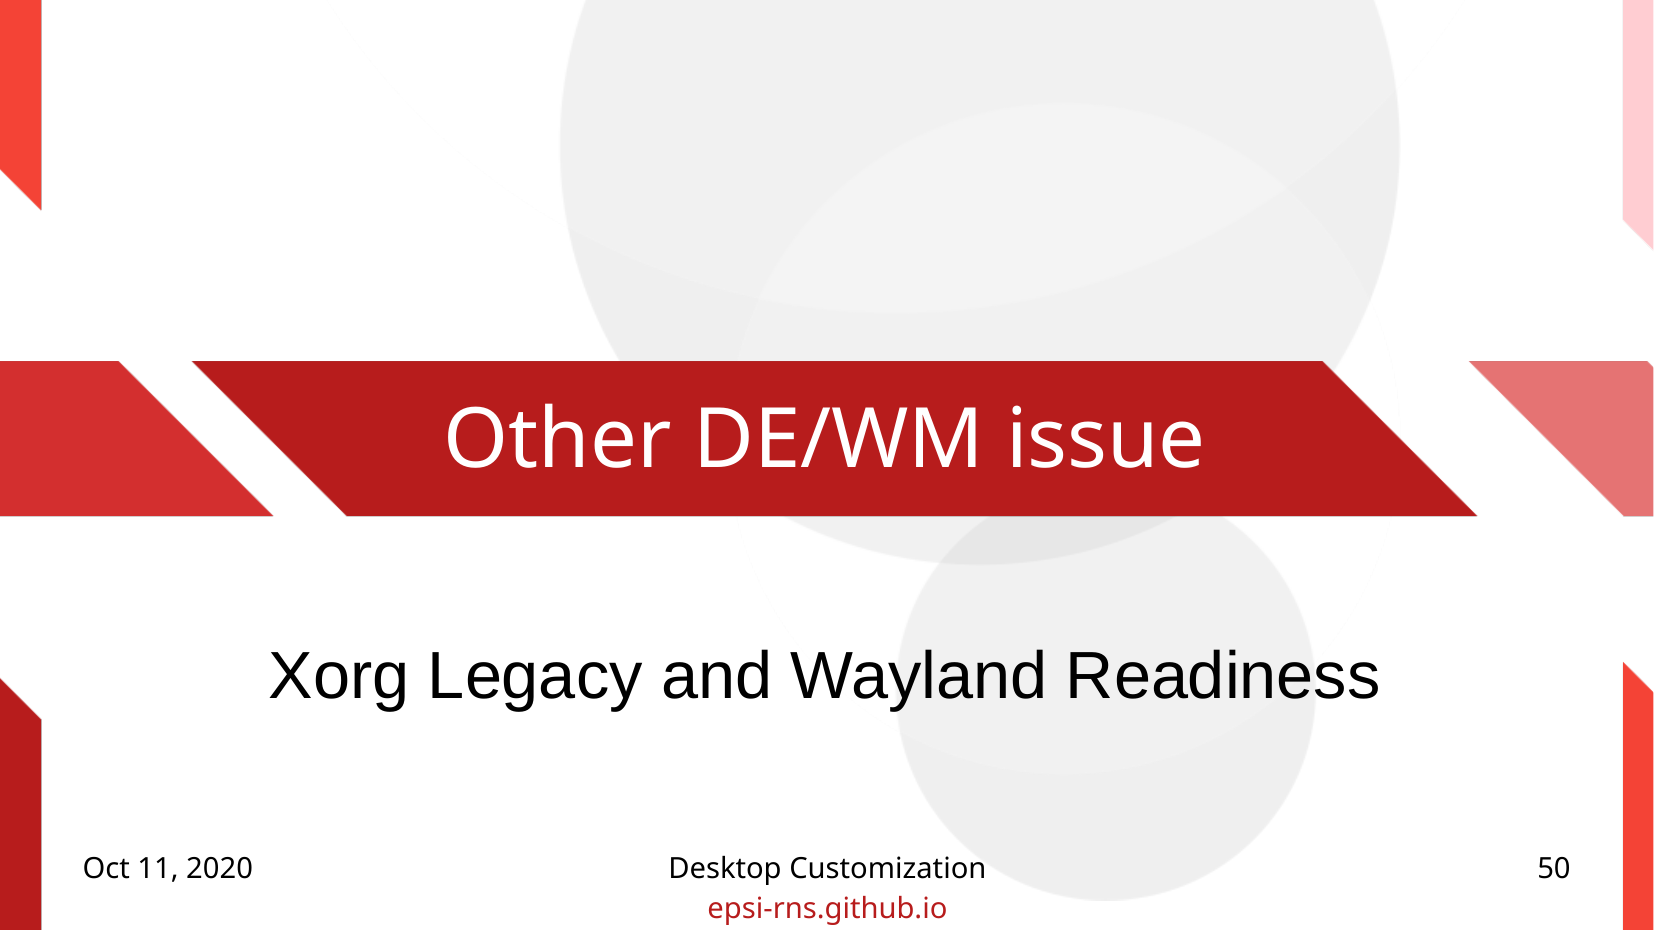

# Other DE/WM issue
Xorg Legacy and Wayland Readiness
Oct 11, 2020
Desktop Customization
50